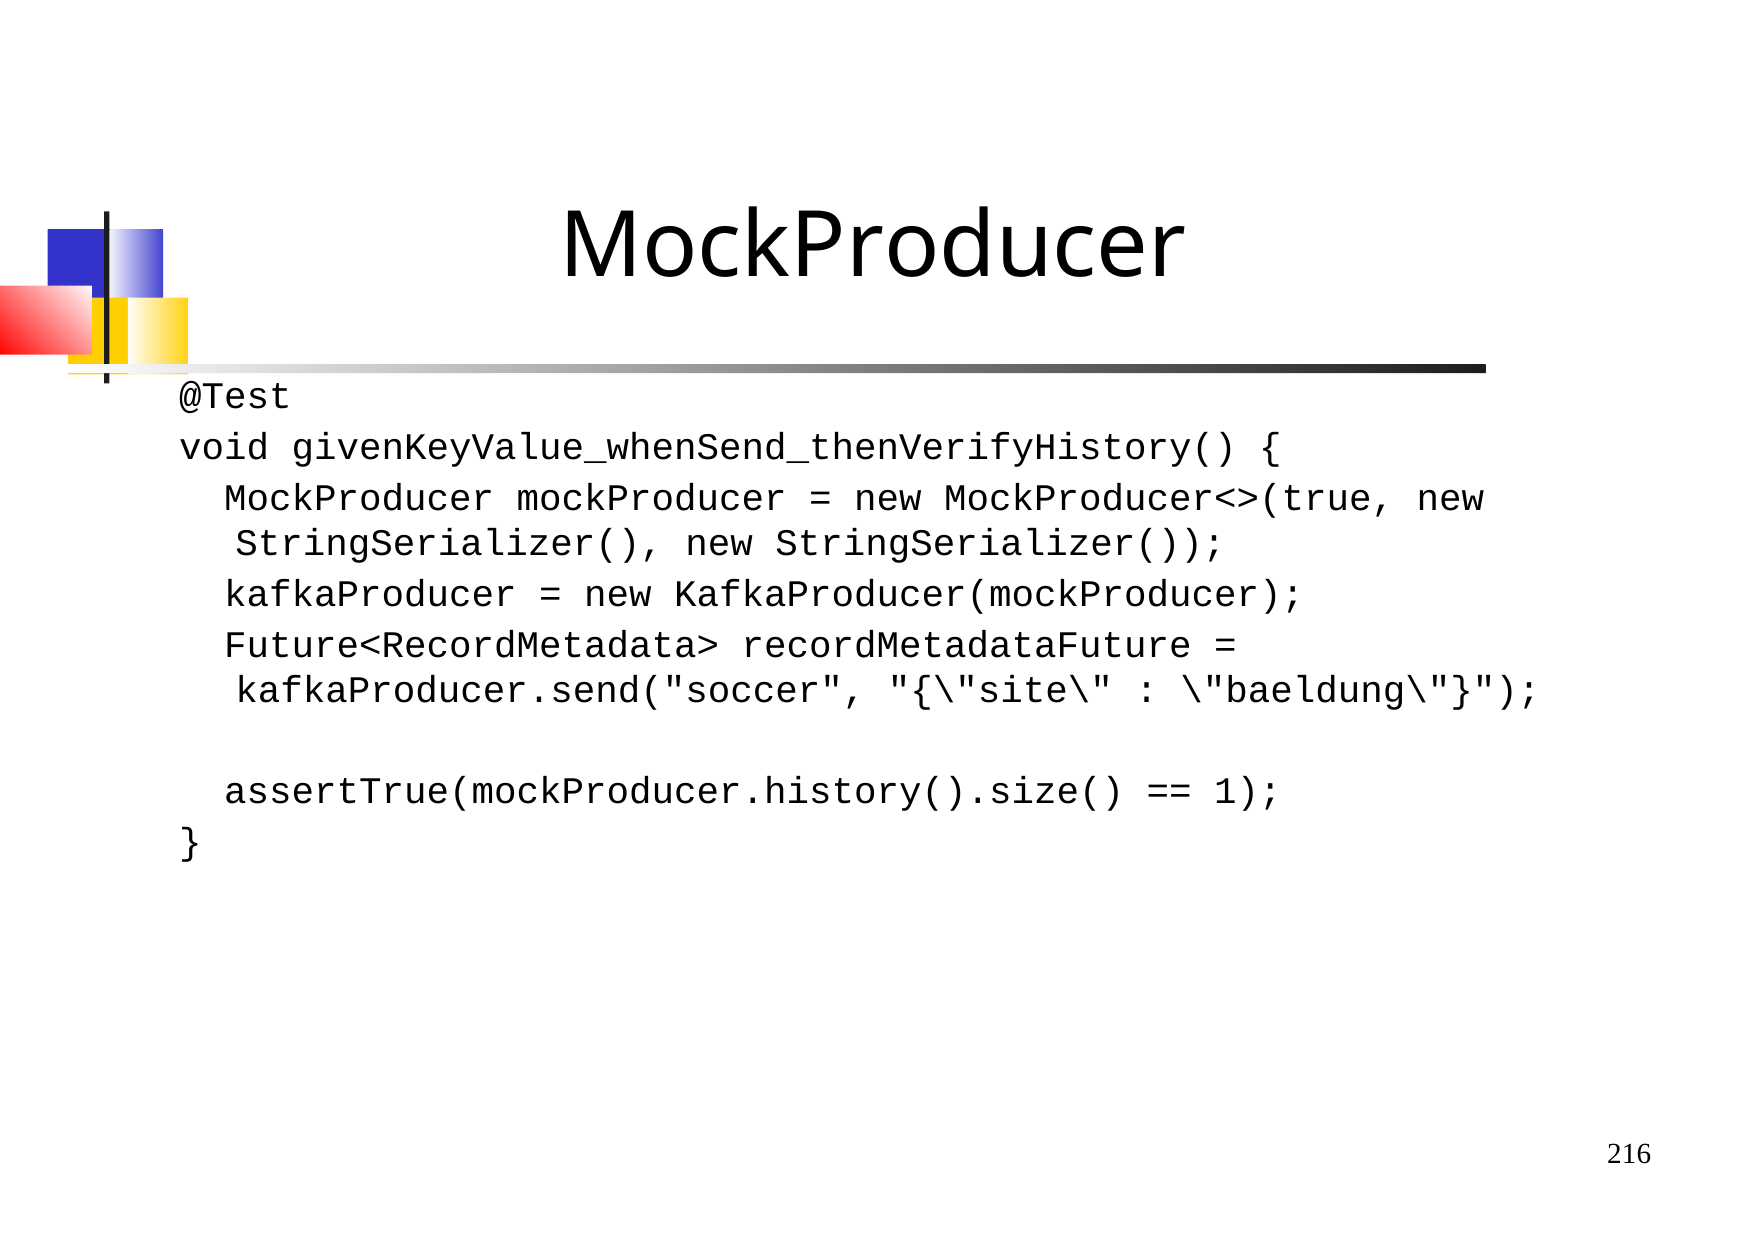

# MockProducer
@Test
void givenKeyValue_whenSend_thenVerifyHistory() {
 MockProducer mockProducer = new MockProducer<>(true, new StringSerializer(), new StringSerializer());
 kafkaProducer = new KafkaProducer(mockProducer);
 Future<RecordMetadata> recordMetadataFuture = kafkaProducer.send("soccer", "{\"site\" : \"baeldung\"}");
 assertTrue(mockProducer.history().size() == 1);
}